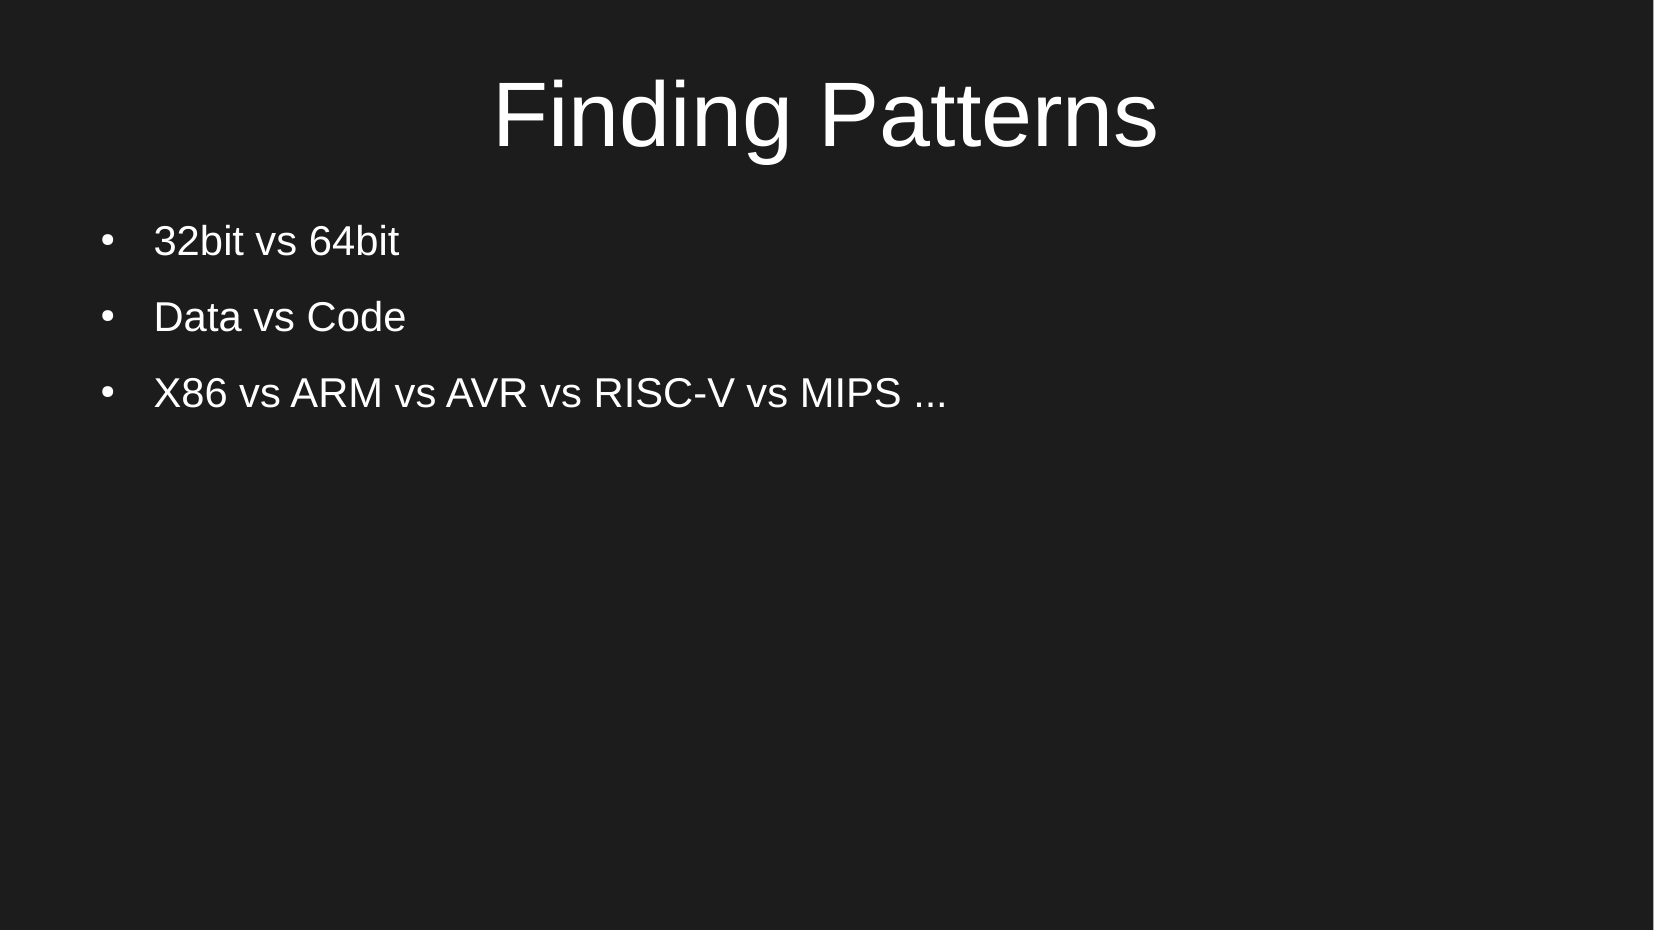

# Finding Patterns
32bit vs 64bit
Data vs Code
X86 vs ARM vs AVR vs RISC-V vs MIPS ...